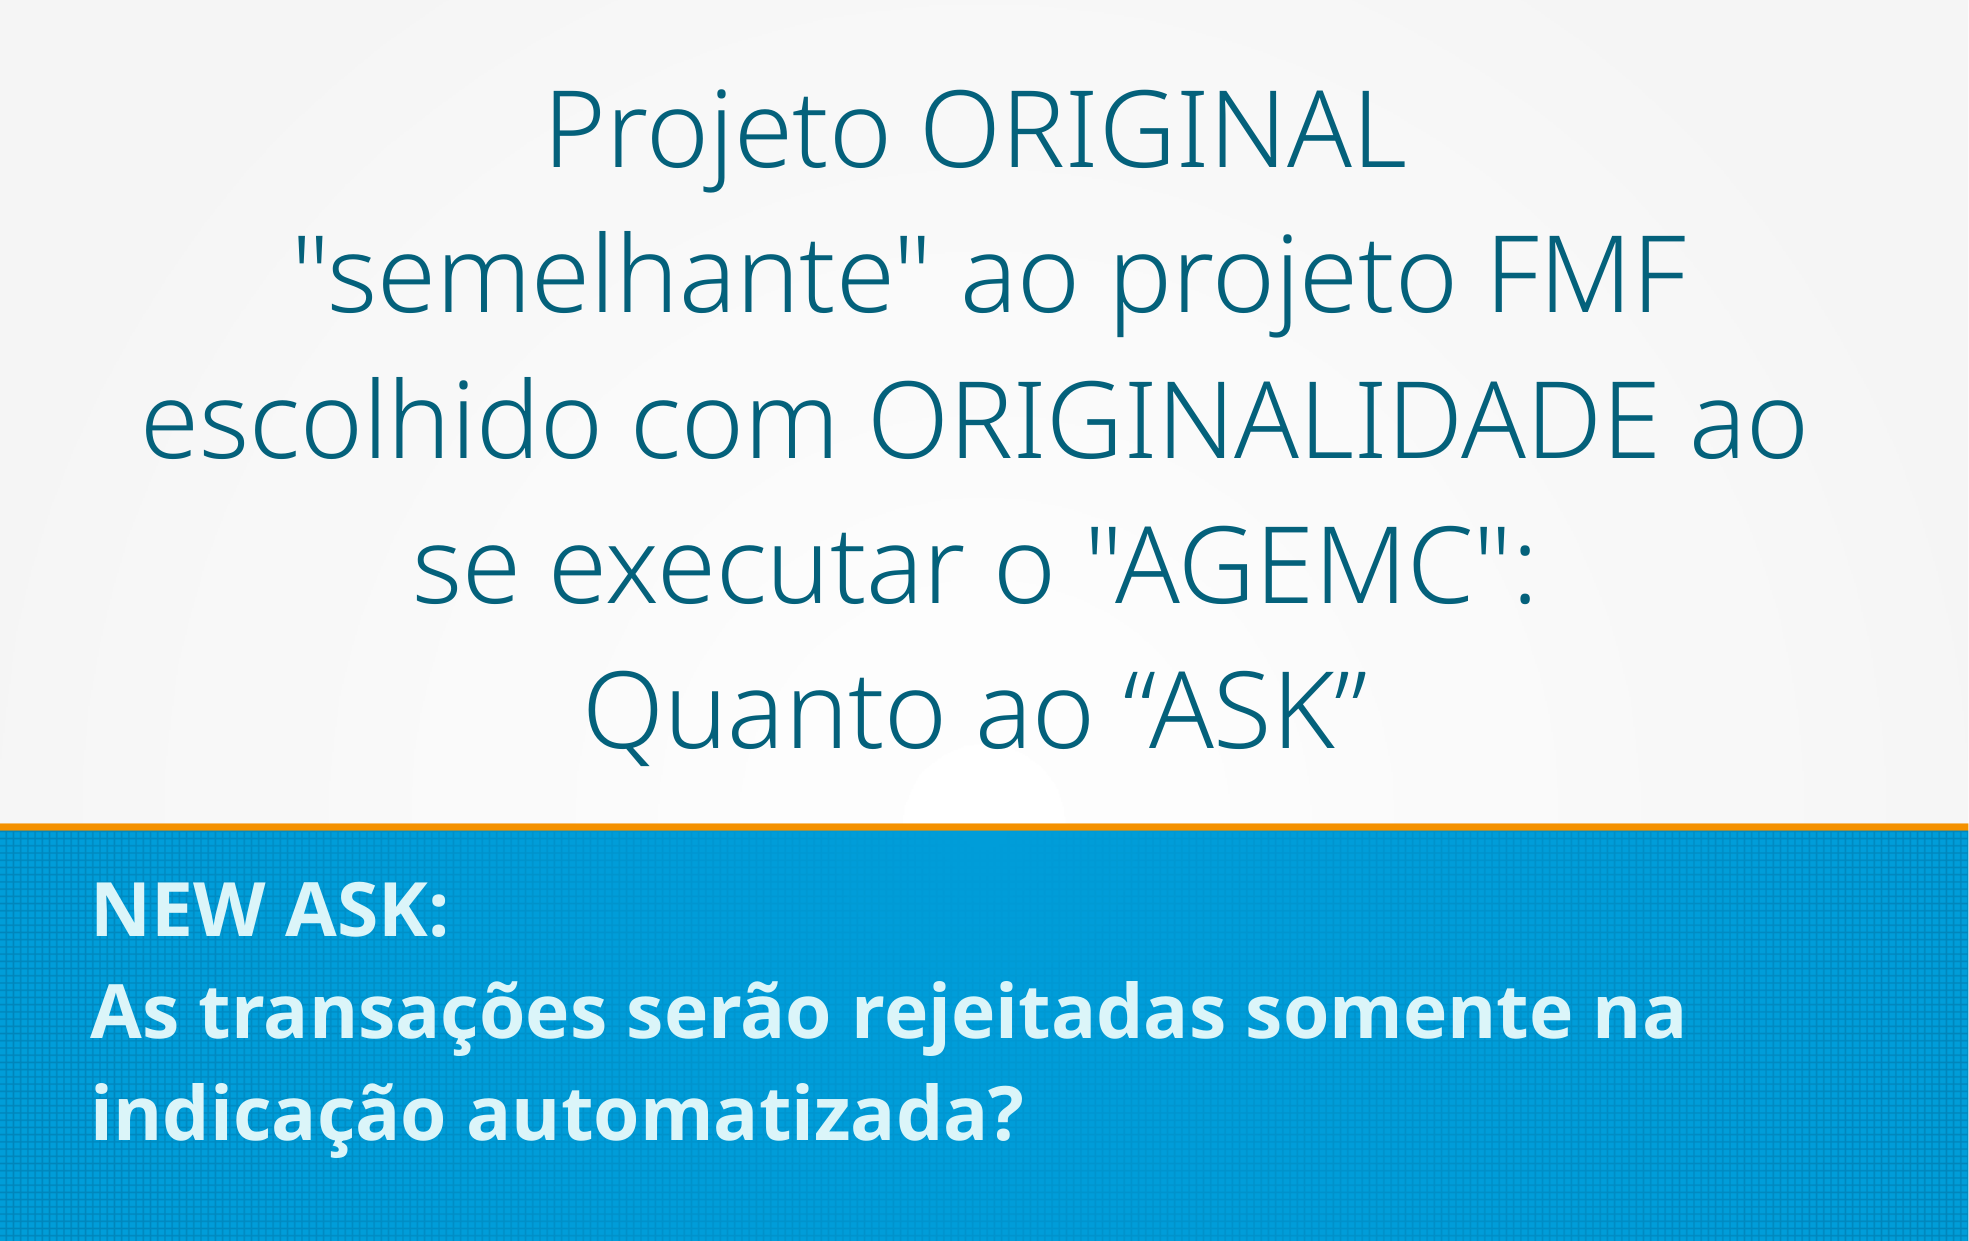

# Projeto ORIGINAL "semelhante" ao projeto FMF escolhido com ORIGINALIDADE ao se executar o "AGEMC": Quanto ao “ASK”
NEW ASK:
As transações serão rejeitadas somente na indicação automatizada?